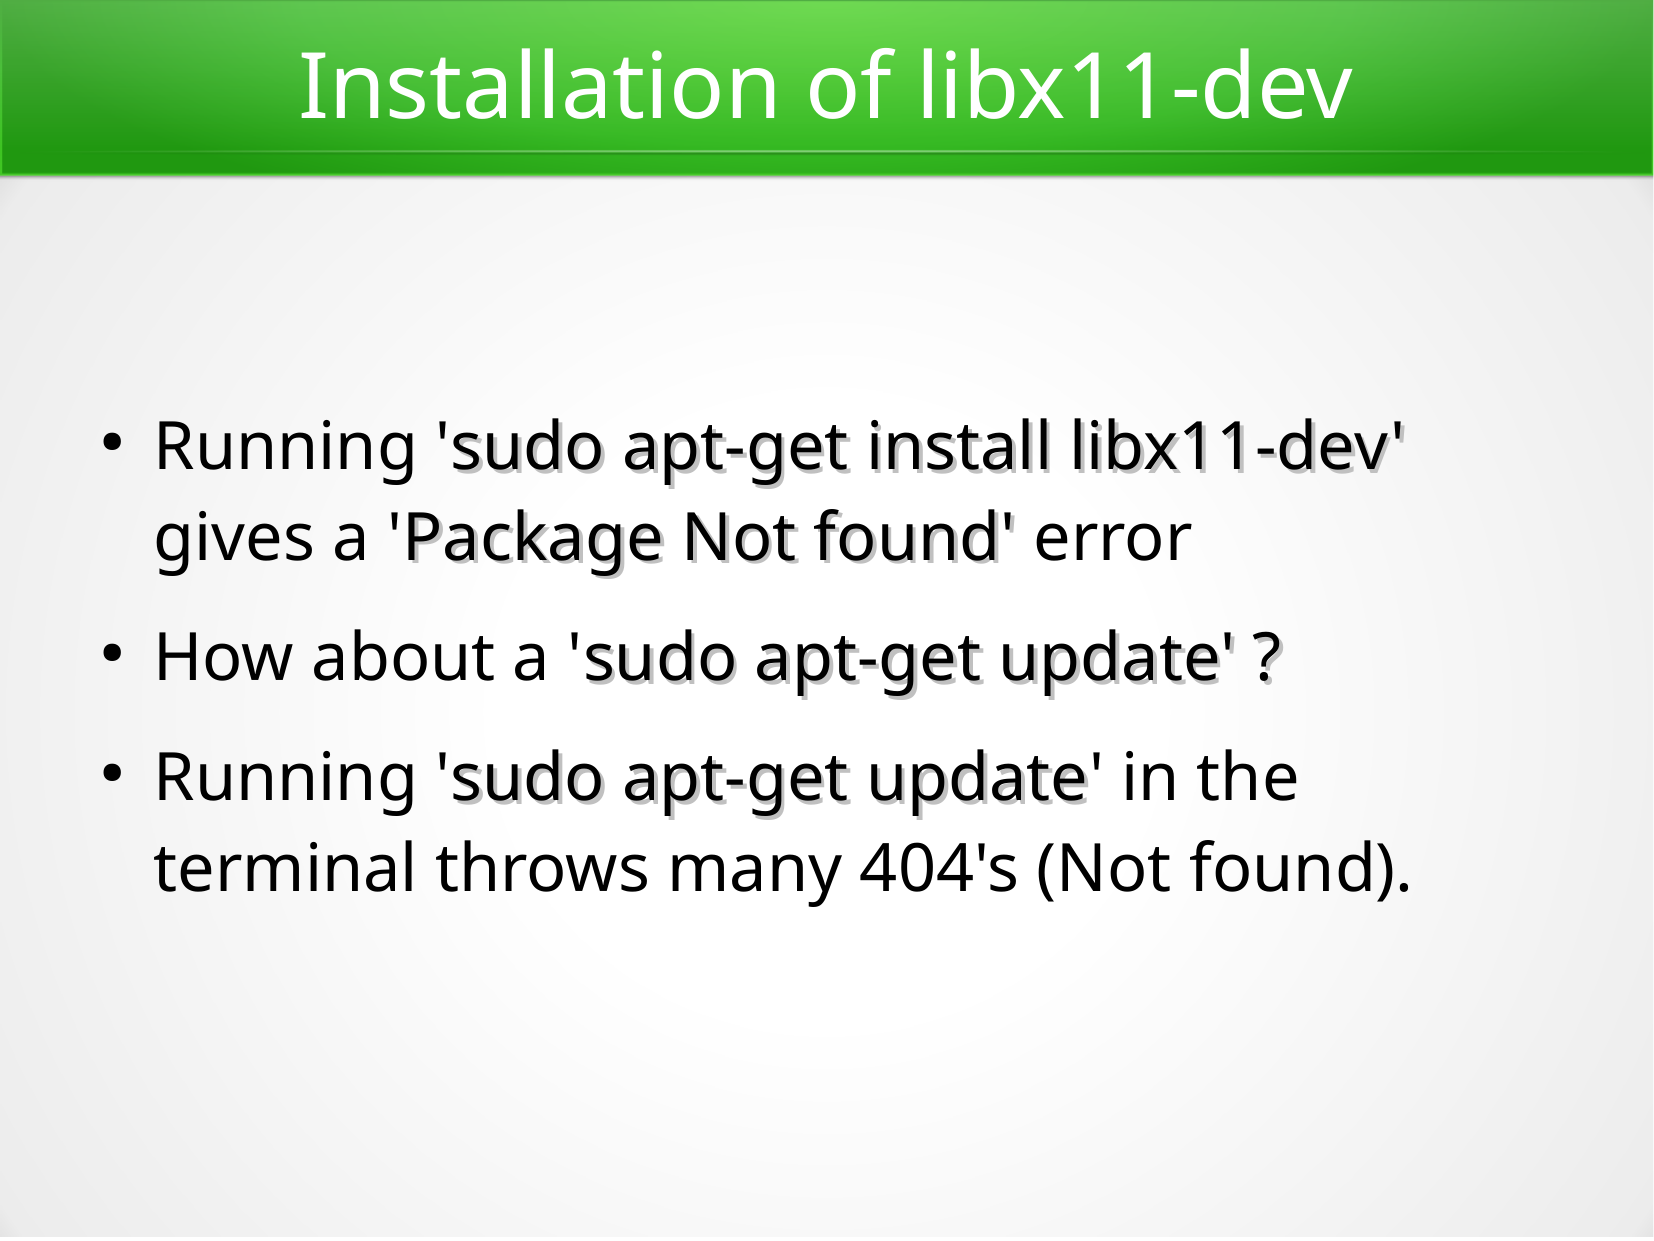

# Installation of libx11-dev
Running 'sudo apt-get install libx11-dev' gives a 'Package Not found' error
How about a 'sudo apt-get update' ?
Running 'sudo apt-get update' in the terminal throws many 404's (Not found).